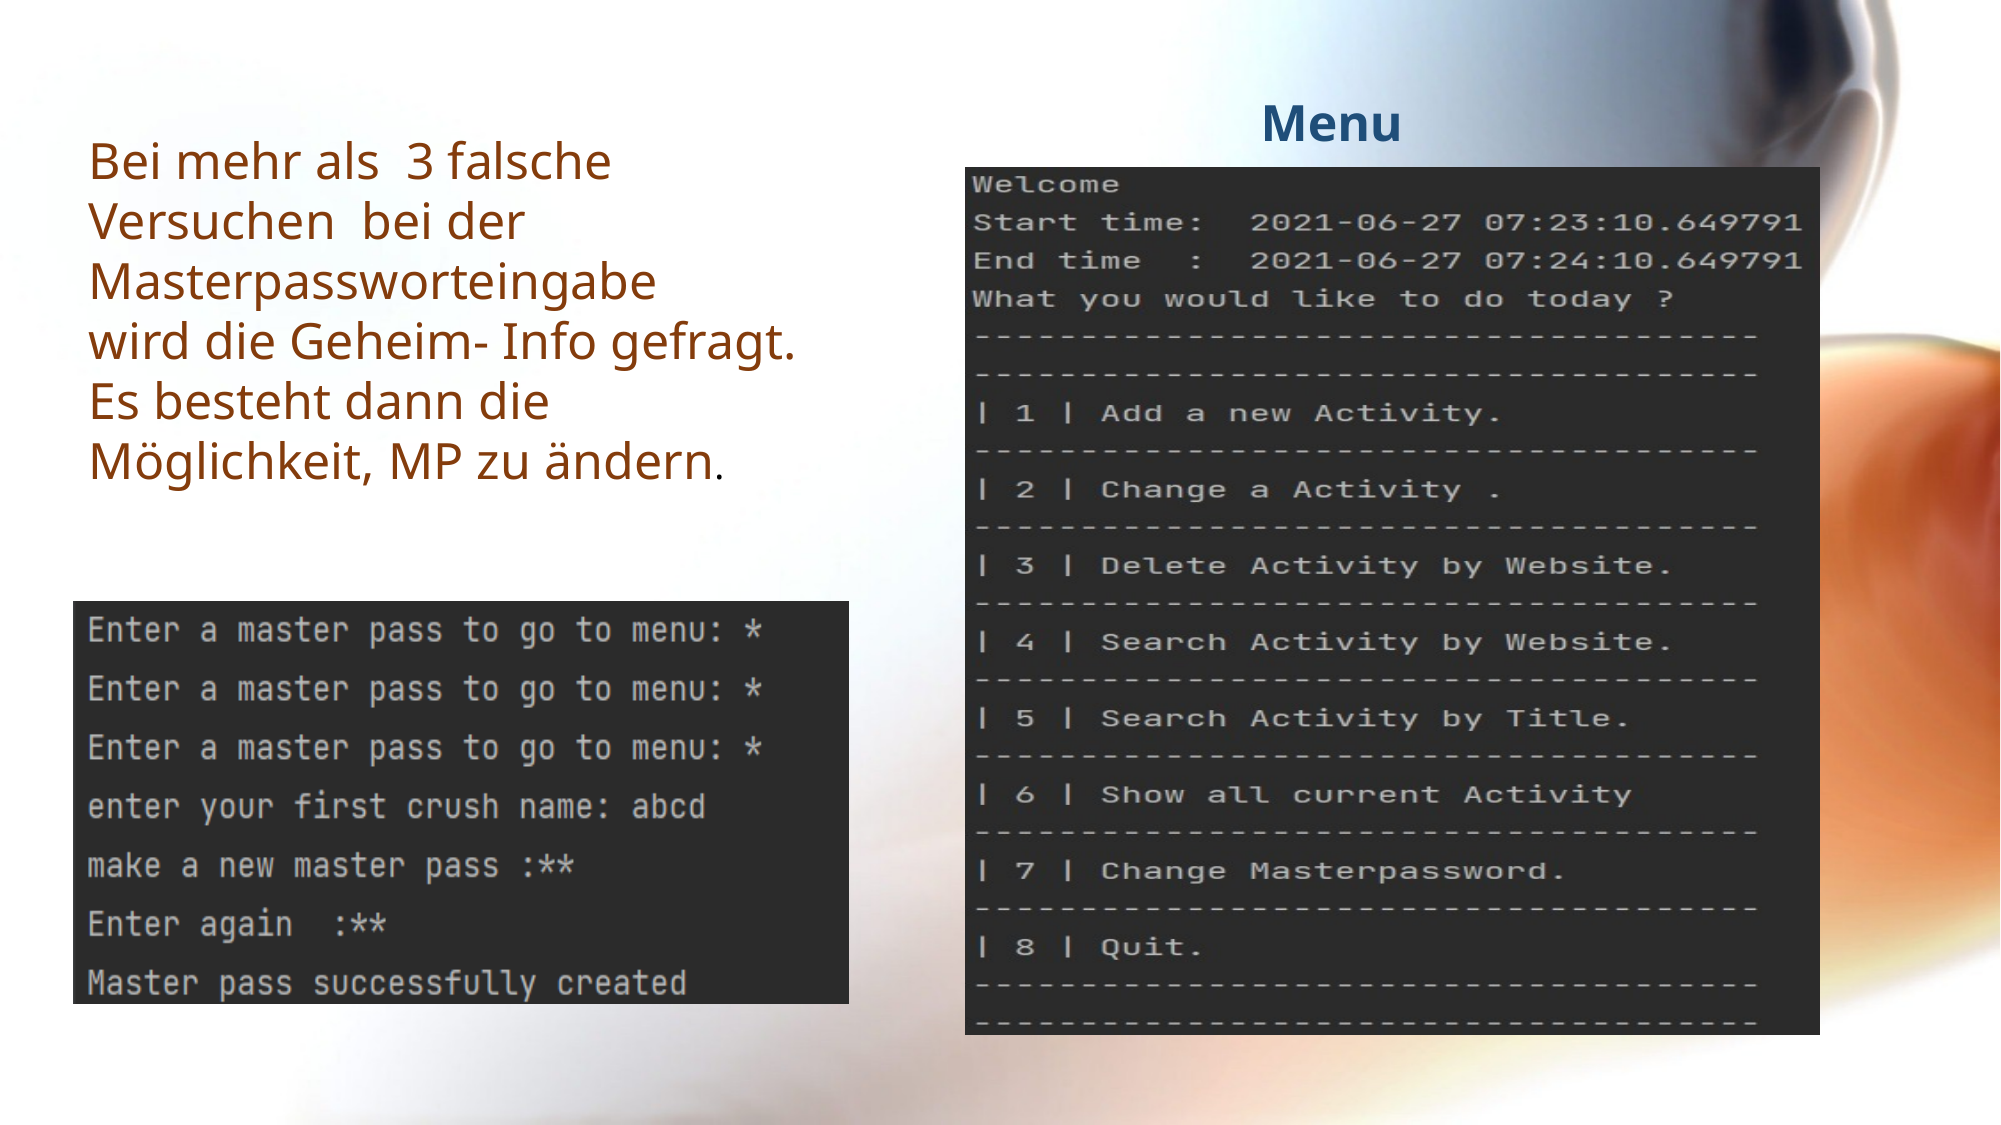

Menu
Bei mehr als 3 falsche Versuchen bei der Masterpassworteingabe
wird die Geheim- Info gefragt.
Es besteht dann die Möglichkeit, MP zu ändern.